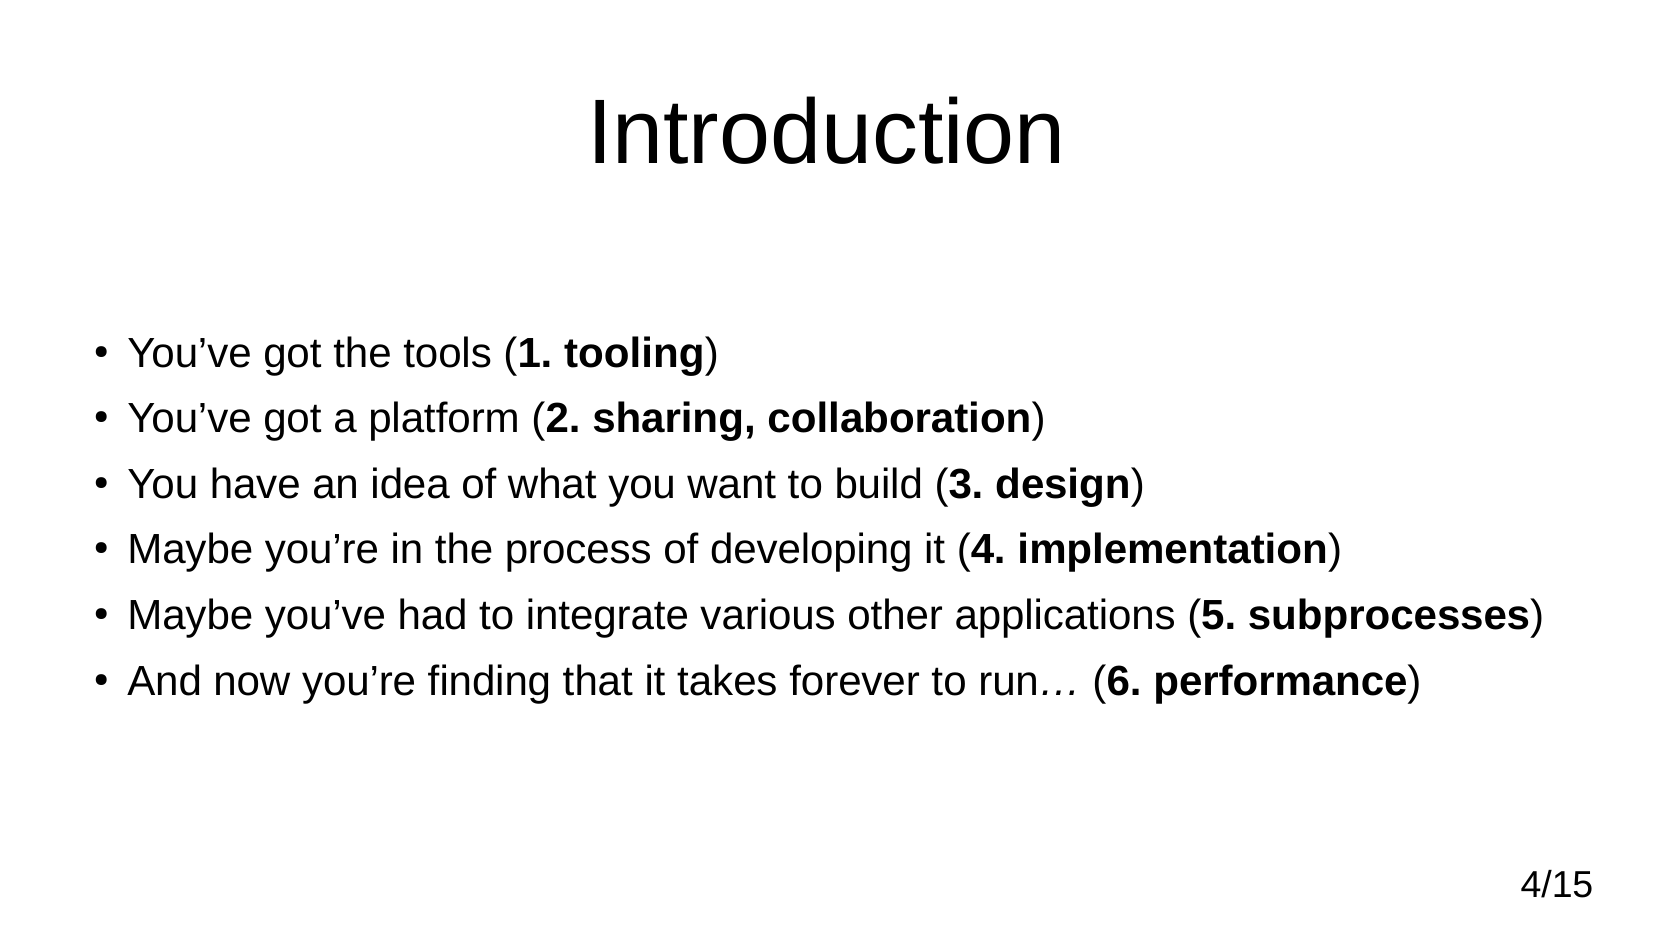

# Introduction
You’ve got the tools (1. tooling)
You’ve got a platform (2. sharing, collaboration)
You have an idea of what you want to build (3. design)
Maybe you’re in the process of developing it (4. implementation)
Maybe you’ve had to integrate various other applications (5. subprocesses)
And now you’re finding that it takes forever to run… (6. performance)